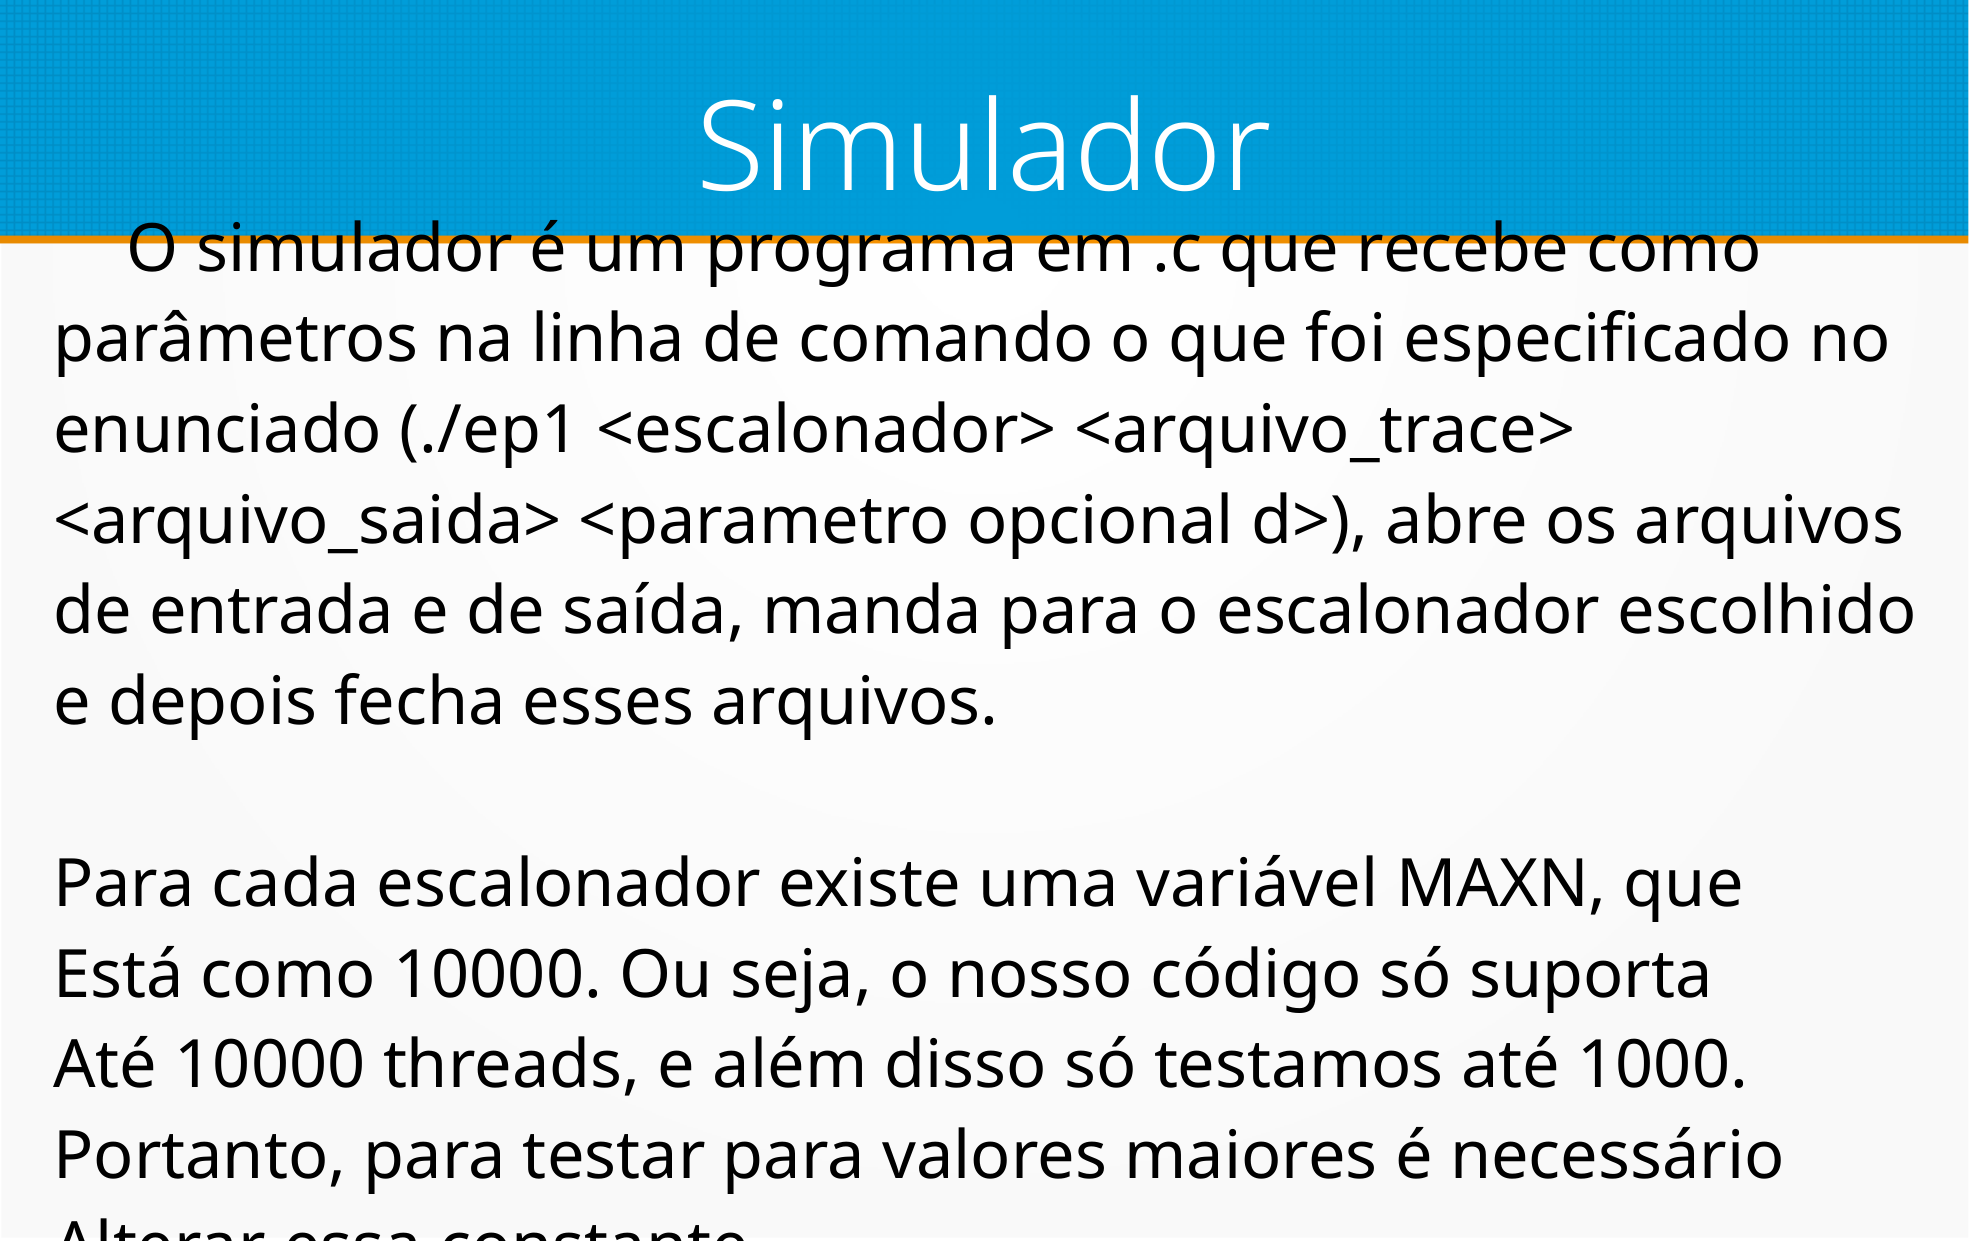

# Simulador
	O simulador é um programa em .c que recebe como parâmetros na linha de comando o que foi especificado no enunciado (./ep1 <escalonador> <arquivo_trace> <arquivo_saida> <parametro opcional d>), abre os arquivos de entrada e de saída, manda para o escalonador escolhido e depois fecha esses arquivos.
Para cada escalonador existe uma variável MAXN, que
Está como 10000. Ou seja, o nosso código só suporta
Até 10000 threads, e além disso só testamos até 1000.
Portanto, para testar para valores maiores é necessário
Alterar essa constante.